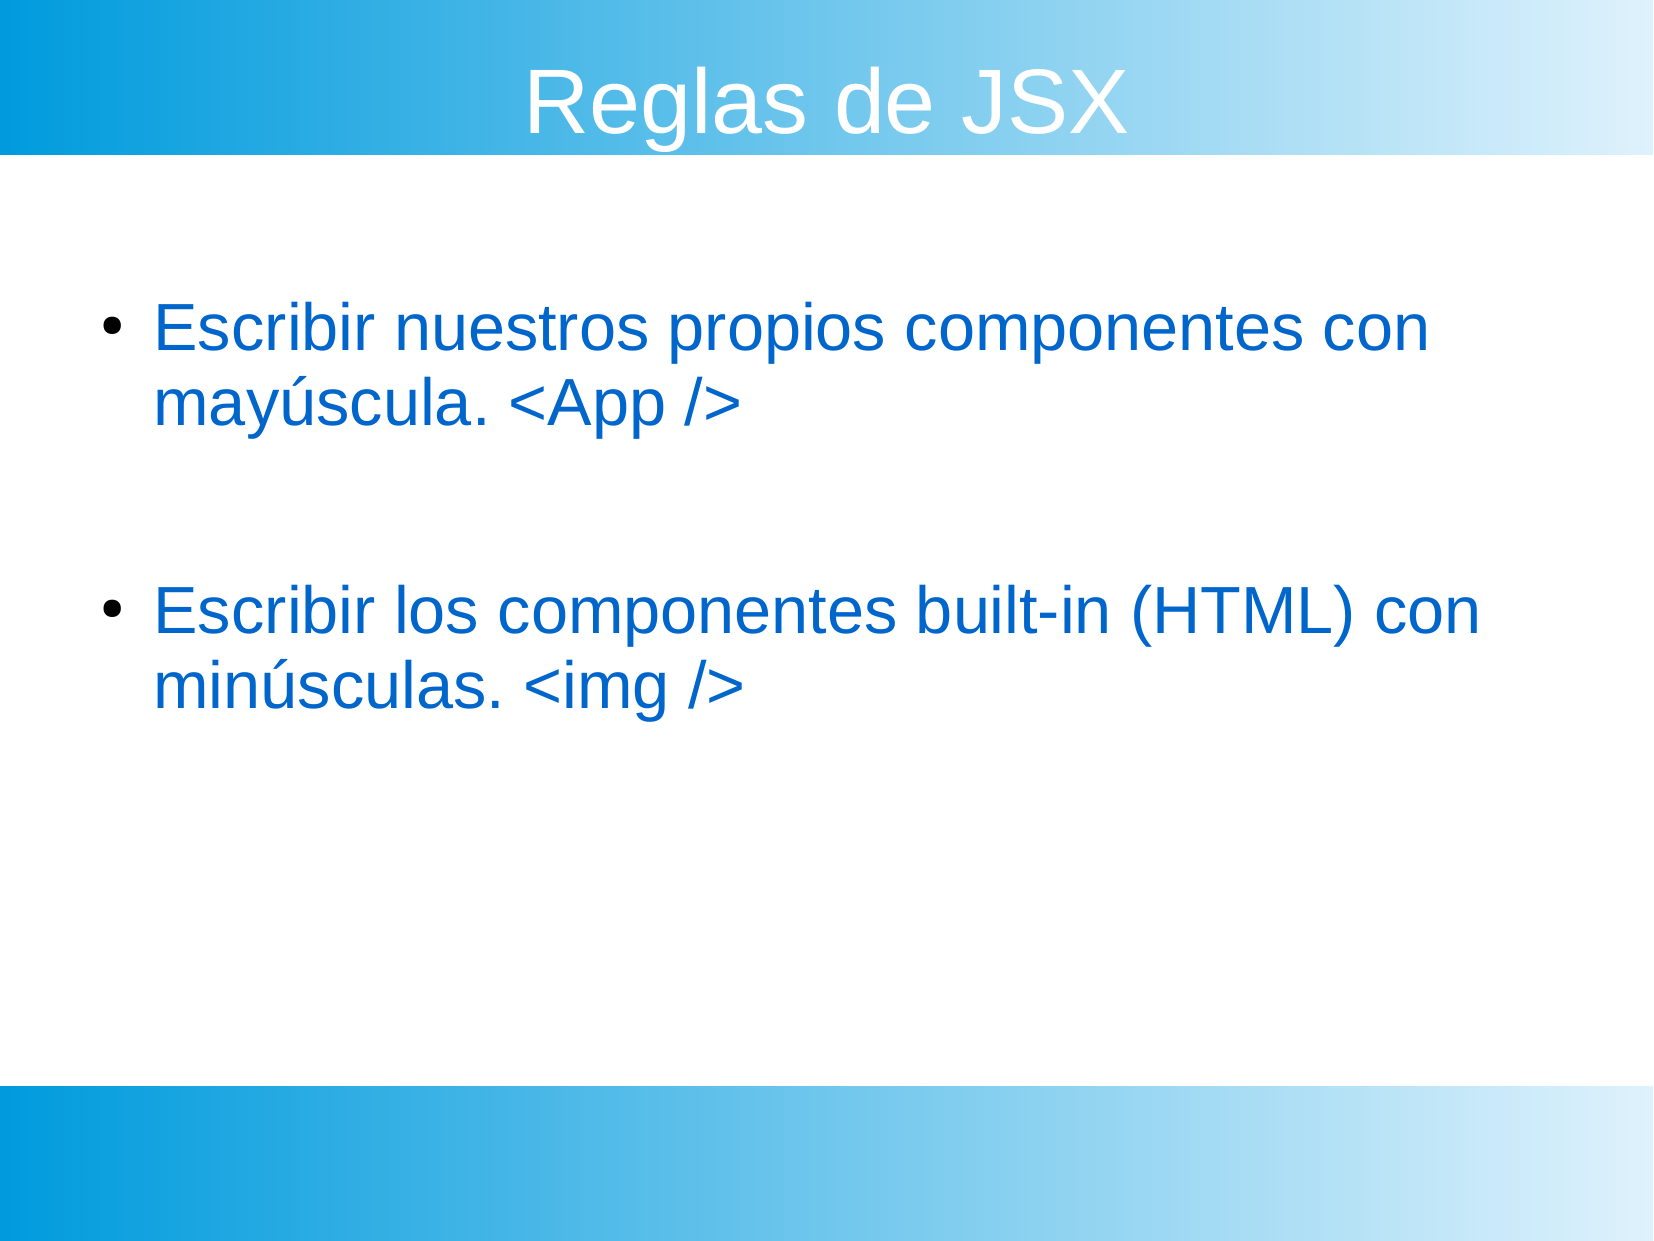

# Reglas de JSX
Escribir nuestros propios componentes con mayúscula. <App />
Escribir los componentes built-in (HTML) con minúsculas. <img />